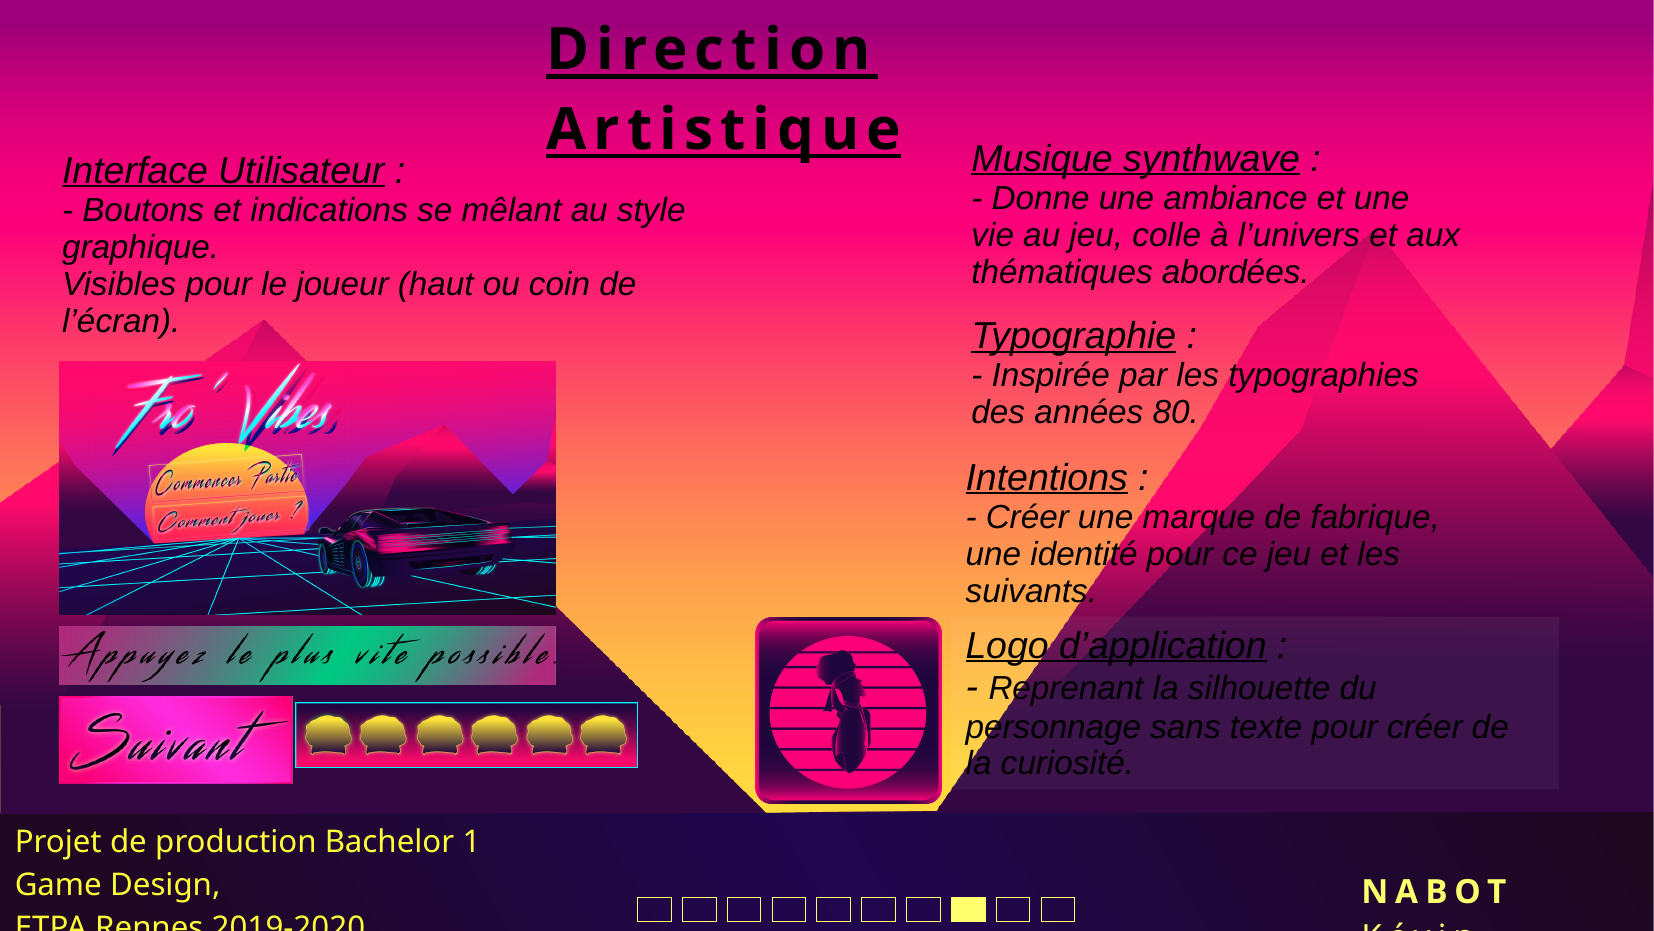

Direction Artistique
Musique synthwave :
- Donne une ambiance et une vie au jeu, colle à l’univers et aux thématiques abordées.
Interface Utilisateur :
- Boutons et indications se mêlant au style graphique.
Visibles pour le joueur (haut ou coin de l’écran).
Typographie :
- Inspirée par les typographies des années 80.
Intentions :
- Créer une marque de fabrique, une identité pour ce jeu et les suivants.
Logo d’application :
- Reprenant la silhouette du personnage sans texte pour créer de la curiosité.
Projet de production Bachelor 1 Game Design,
ETPA Rennes 2019-2020
NABOT Kévin